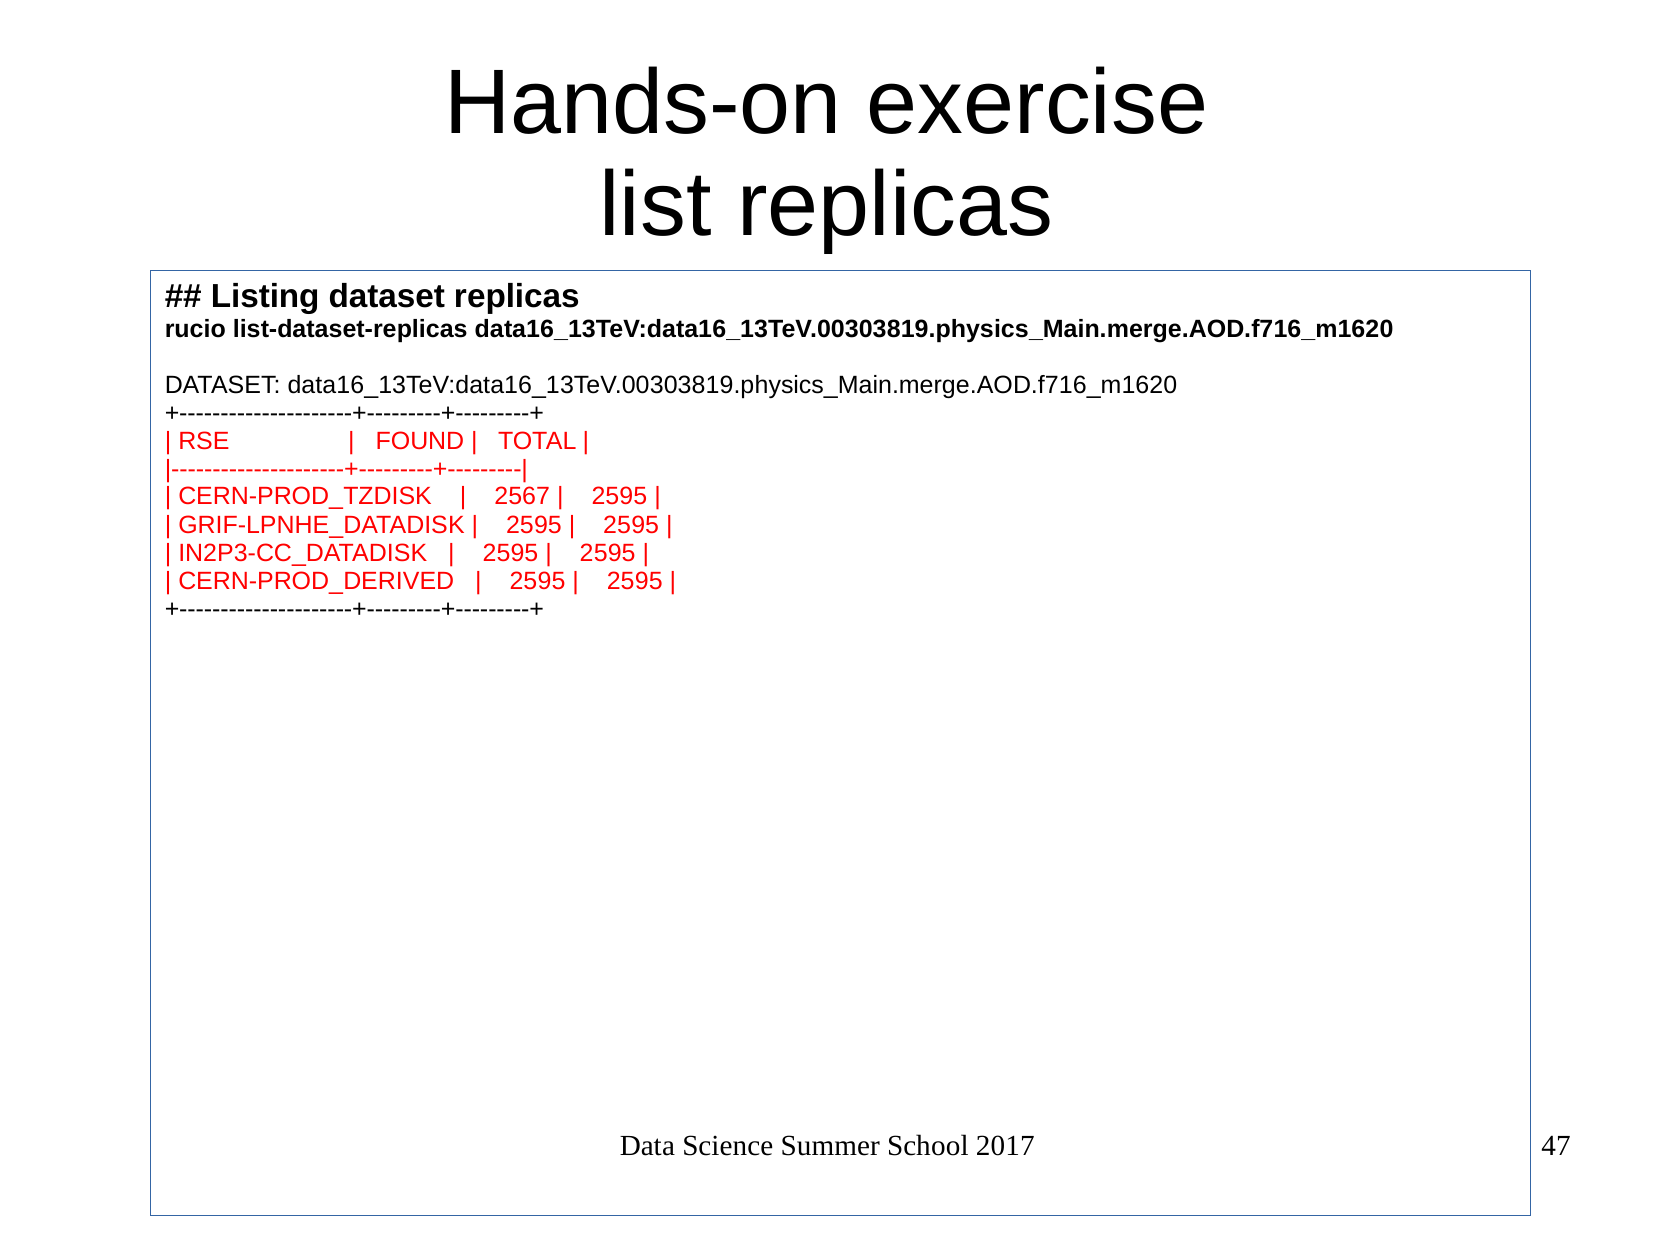

# Hands-on exercise list replicas
## Listing dataset replicas
rucio list-dataset-replicas data16_13TeV:data16_13TeV.00303819.physics_Main.merge.AOD.f716_m1620
DATASET: data16_13TeV:data16_13TeV.00303819.physics_Main.merge.AOD.f716_m1620
+---------------------+---------+---------+
| RSE | FOUND | TOTAL |
|---------------------+---------+---------|
| CERN-PROD_TZDISK | 2567 | 2595 |
| GRIF-LPNHE_DATADISK | 2595 | 2595 |
| IN2P3-CC_DATADISK | 2595 | 2595 |
| CERN-PROD_DERIVED | 2595 | 2595 |
+---------------------+---------+---------+
Data Science Summer School 2017
47